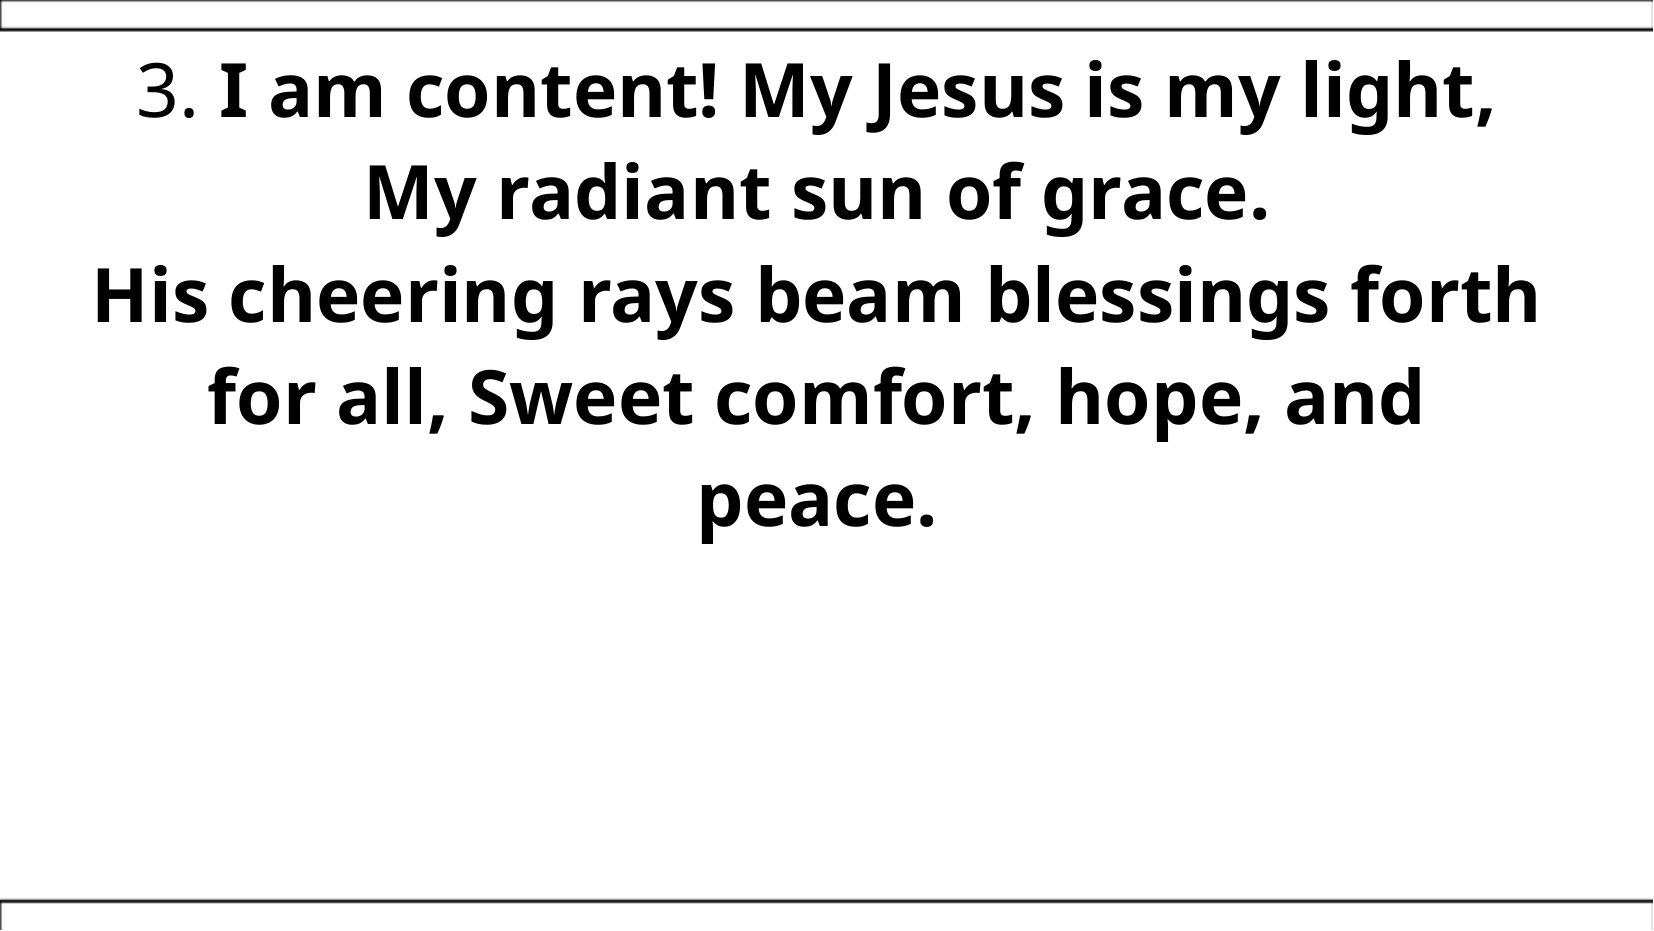

3. I am content! My Jesus is my light,
My radiant sun of grace.
His cheering rays beam blessings forth for all, Sweet comfort, hope, and peace.